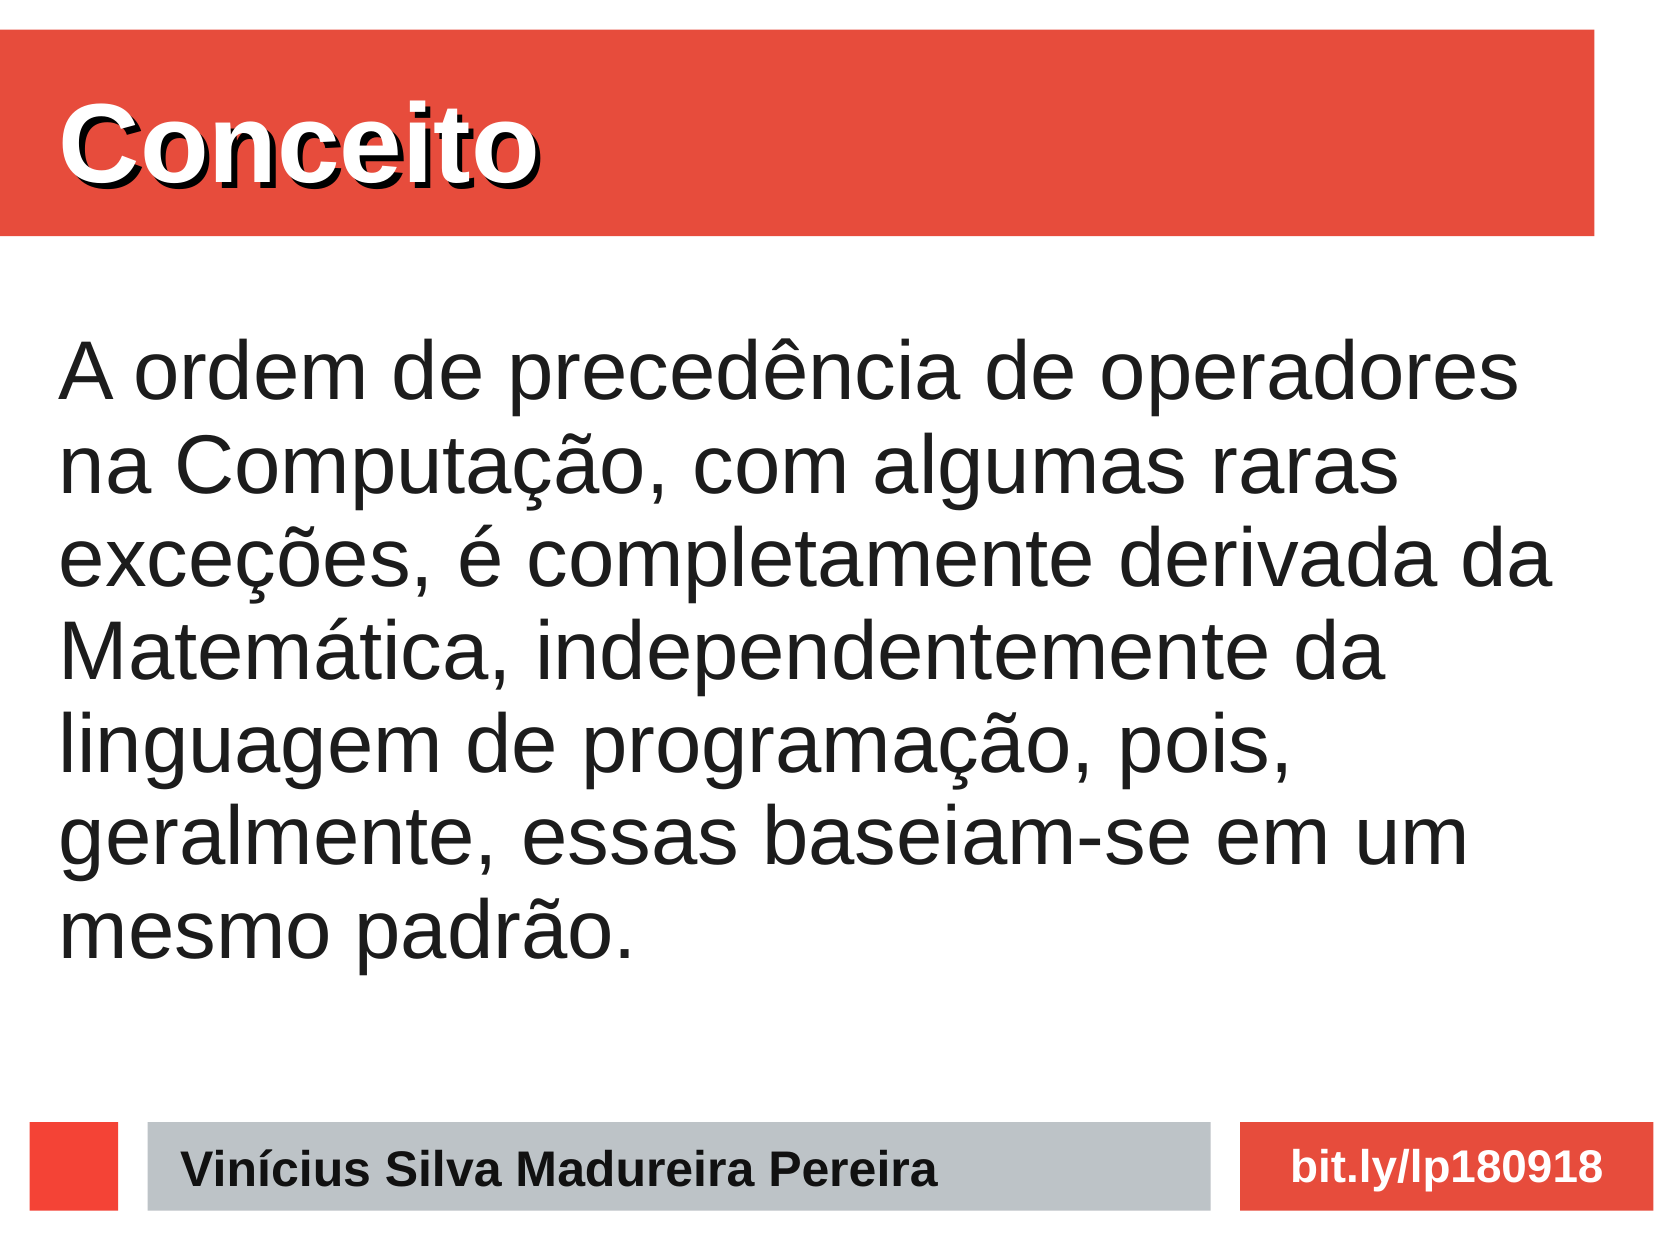

# Conceito
A ordem de precedência de operadores na Computação, com algumas raras exceções, é completamente derivada da Matemática, independentemente da linguagem de programação, pois, geralmente, essas baseiam-se em um mesmo padrão.
Vinícius Silva Madureira Pereira
bit.ly/lp180918